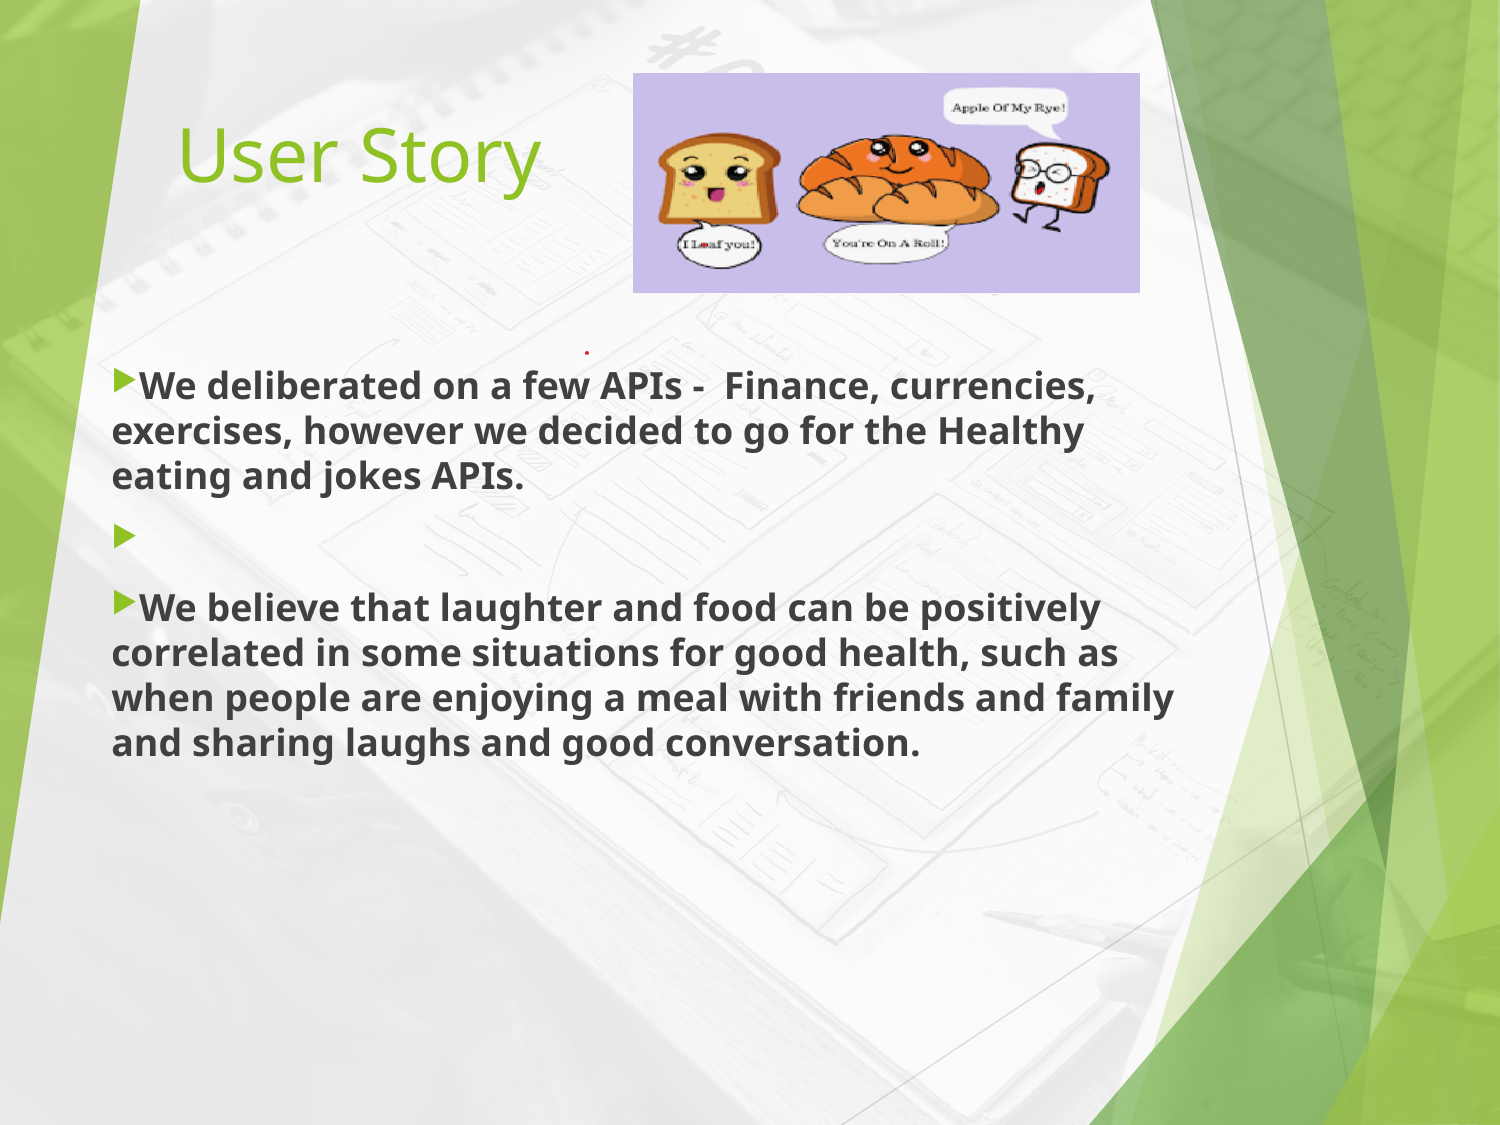

# User Story
We deliberated on a few APIs - Finance, currencies, exercises, however we decided to go for the Healthy eating and jokes APIs.
We believe that laughter and food can be positively correlated in some situations for good health, such as when people are enjoying a meal with friends and family and sharing laughs and good conversation.